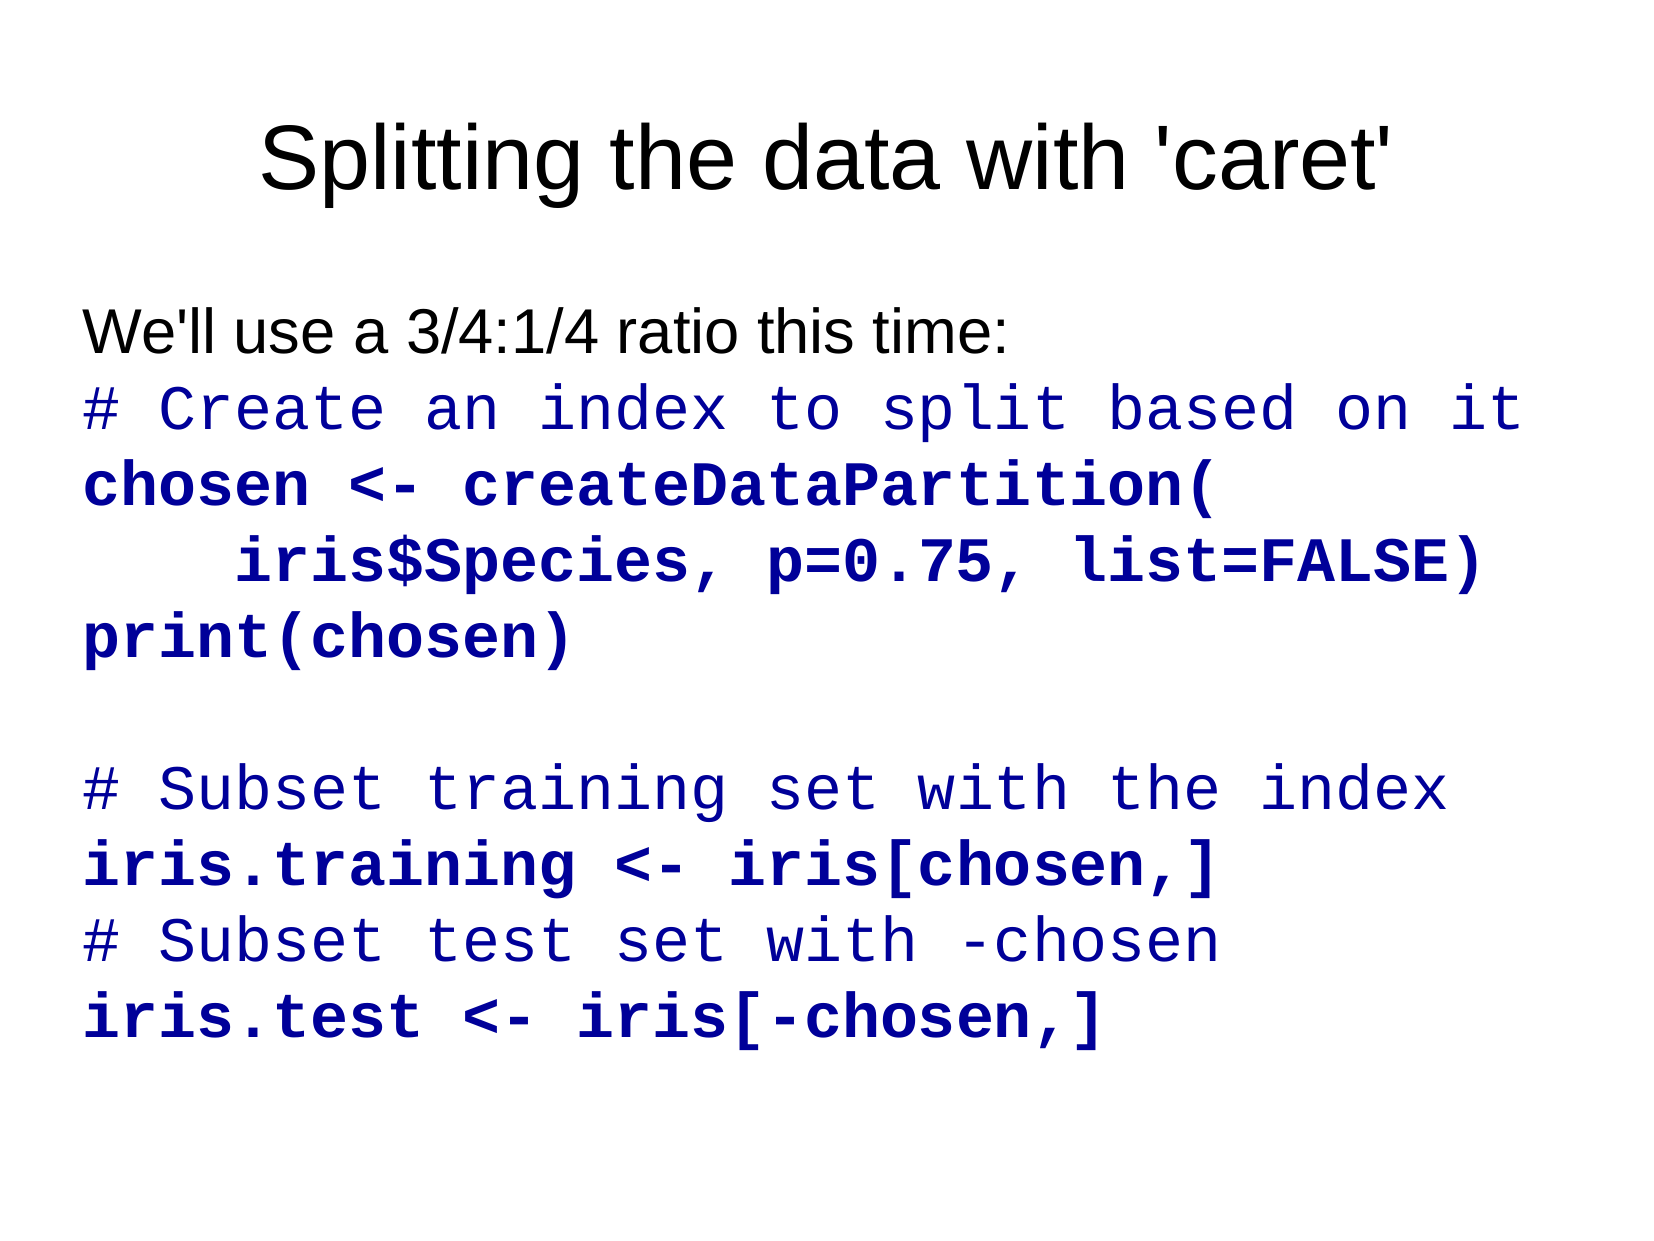

Splitting the data with 'caret'
We'll use a 3/4:1/4 ratio this time:
# Create an index to split based on it
chosen <- createDataPartition(
 iris$Species, p=0.75, list=FALSE)
print(chosen)
# Subset training set with the index
iris.training <- iris[chosen,]
# Subset test set with -chosen
iris.test <- iris[-chosen,]